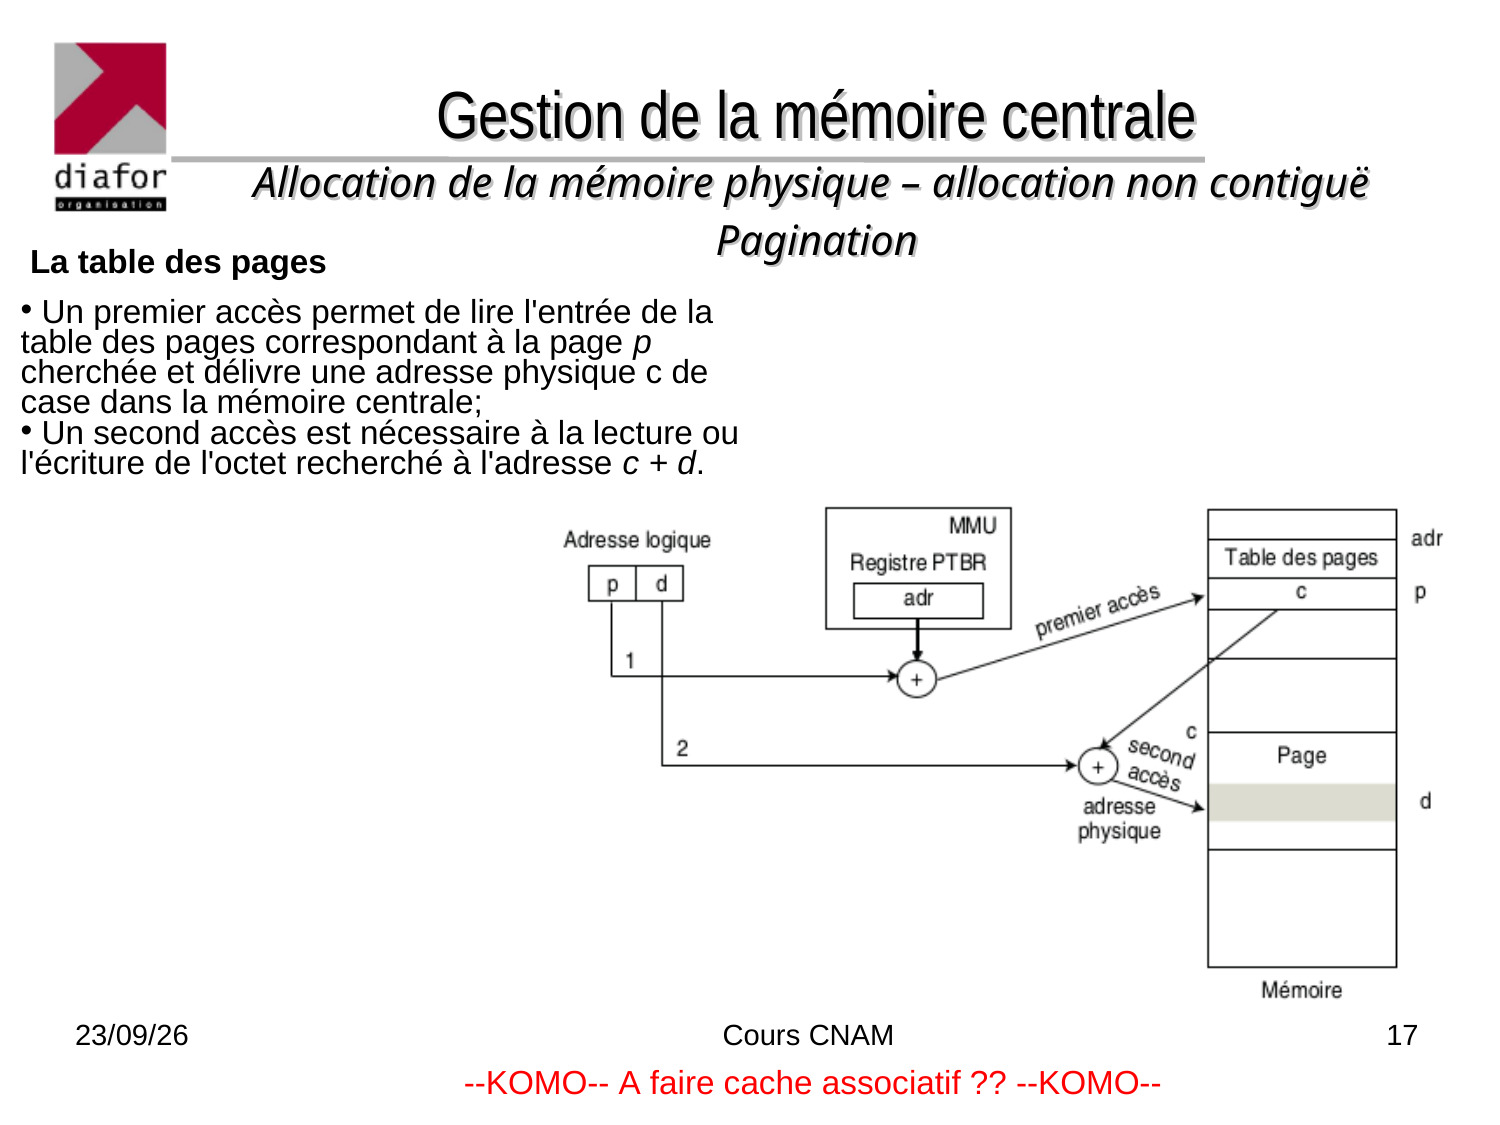

# Gestion de la mémoire centrale Allocation de la mémoire physique – allocation non contiguë Pagination
 La table des pages
 Un premier accès permet de lire l'entrée de la
table des pages correspondant à la page p
cherchée et délivre une adresse physique c de
case dans la mémoire centrale;
 Un second accès est nécessaire à la lecture ou
l'écriture de l'octet recherché à l'adresse c + d.
Cours CNAM
17
--KOMO-- A faire cache associatif ?? --KOMO--